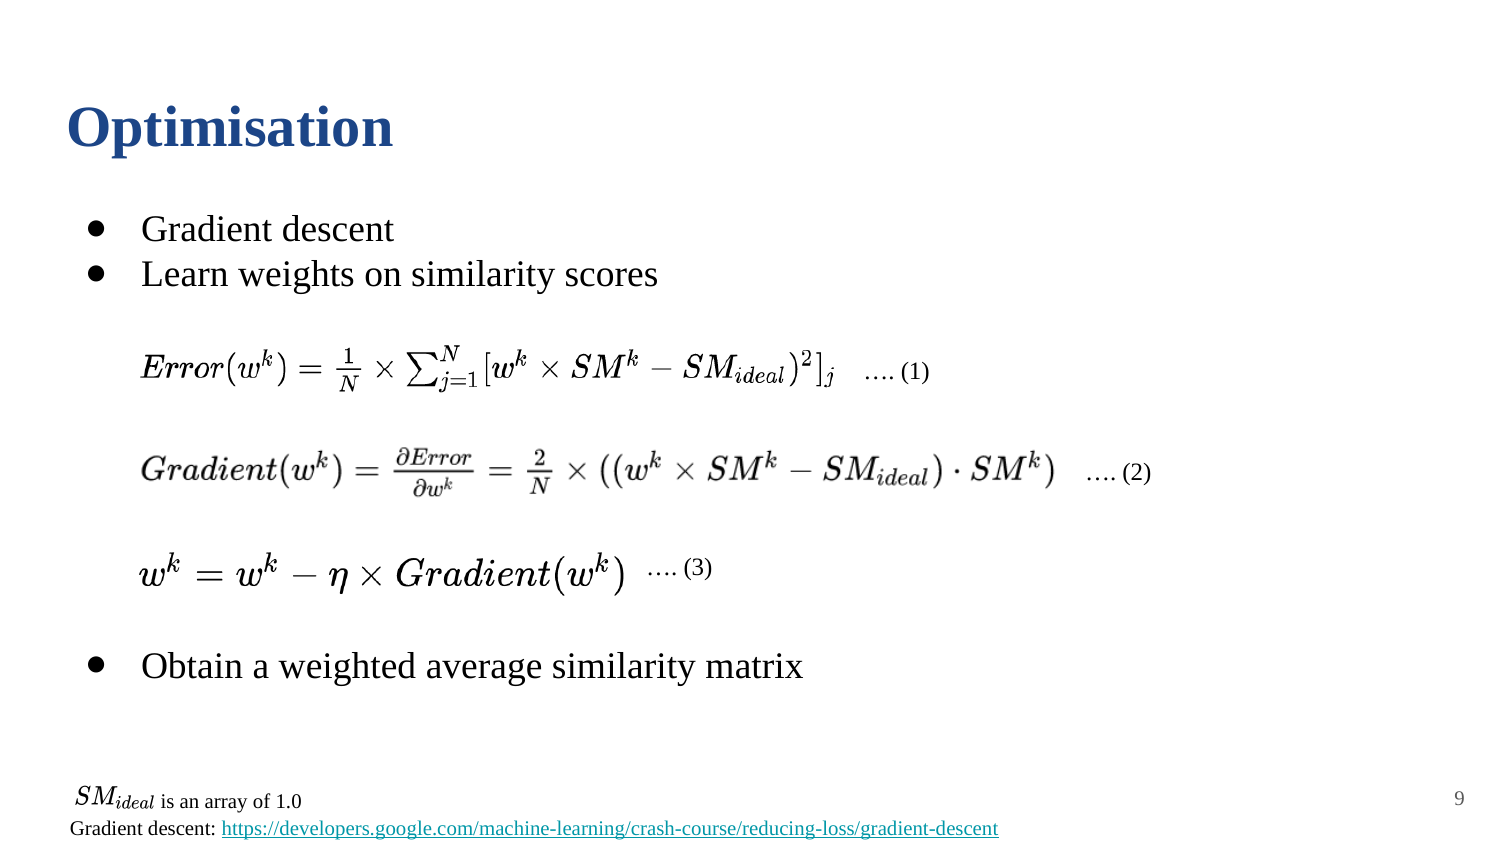

# Optimisation
Gradient descent
Learn weights on similarity scores
Obtain a weighted average similarity matrix
…. (1)
…. (2)
…. (3)
 is an array of 1.0
Gradient descent: https://developers.google.com/machine-learning/crash-course/reducing-loss/gradient-descent